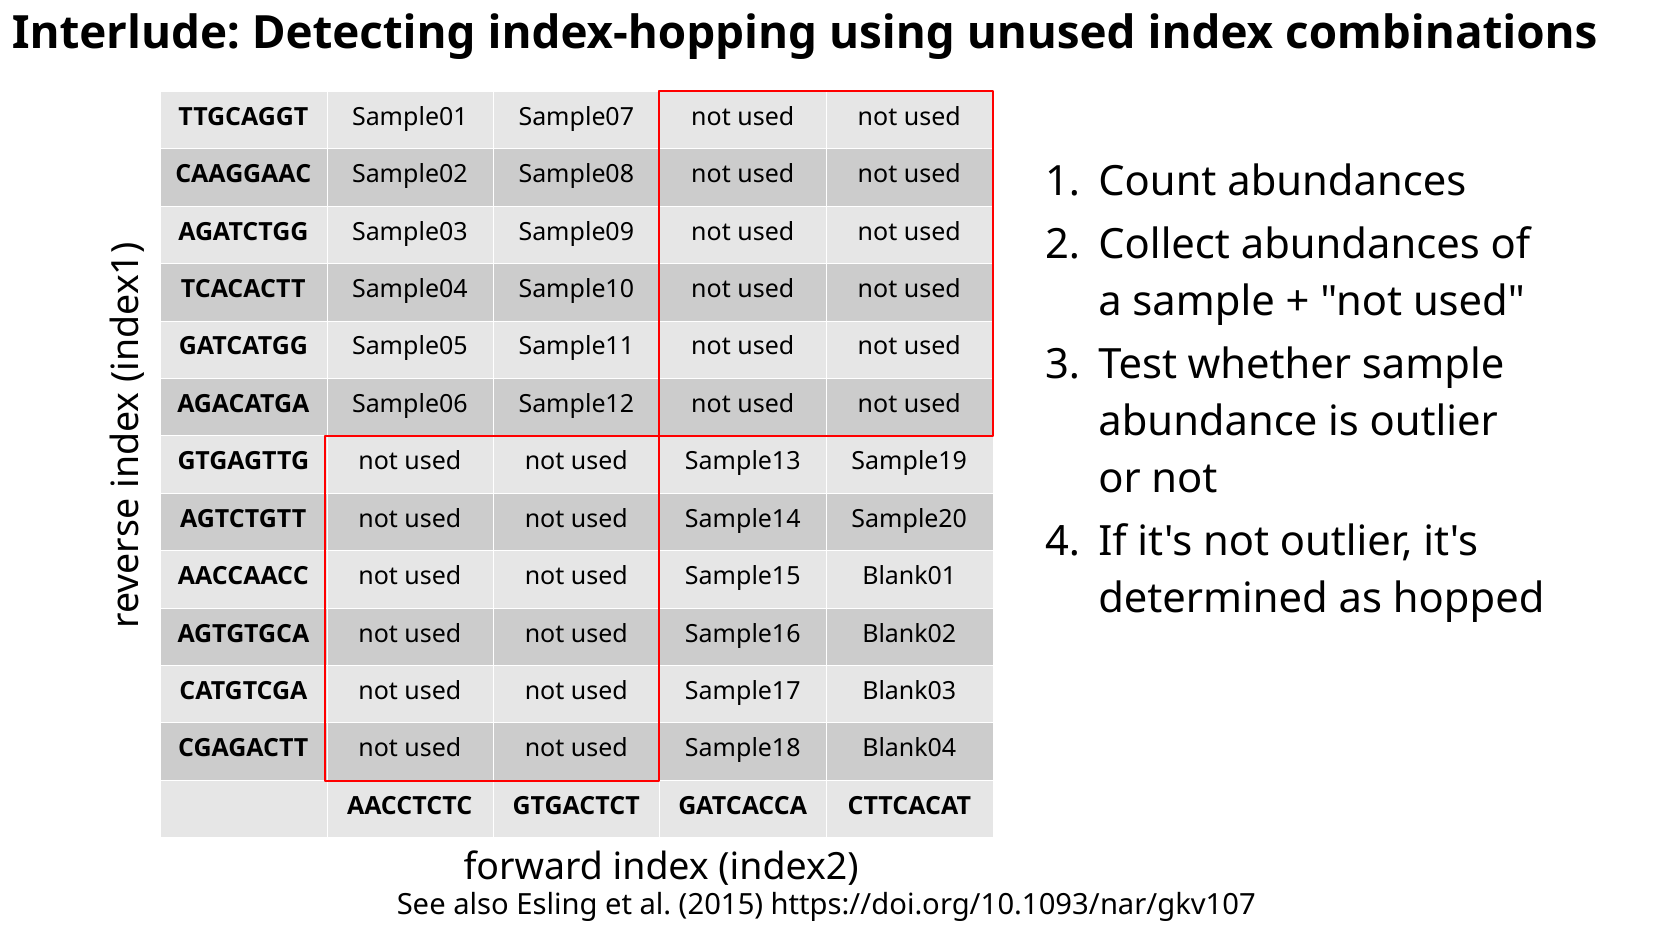

# Interlude: Detecting index-hopping using unused index combinations
| TTGCAGGT | Sample01 | Sample07 | not used | not used |
| --- | --- | --- | --- | --- |
| CAAGGAAC | Sample02 | Sample08 | not used | not used |
| AGATCTGG | Sample03 | Sample09 | not used | not used |
| TCACACTT | Sample04 | Sample10 | not used | not used |
| GATCATGG | Sample05 | Sample11 | not used | not used |
| AGACATGA | Sample06 | Sample12 | not used | not used |
| GTGAGTTG | not used | not used | Sample13 | Sample19 |
| AGTCTGTT | not used | not used | Sample14 | Sample20 |
| AACCAACC | not used | not used | Sample15 | Blank01 |
| AGTGTGCA | not used | not used | Sample16 | Blank02 |
| CATGTCGA | not used | not used | Sample17 | Blank03 |
| CGAGACTT | not used | not used | Sample18 | Blank04 |
| | AACCTCTC | GTGACTCT | GATCACCA | CTTCACAT |
Count abundances
Collect abundances of a sample + "not used"
Test whether sample abundance is outlier or not
If it's not outlier, it's determined as hopped
reverse index (index1)
forward index (index2)
See also Esling et al. (2015) https://doi.org/10.1093/nar/gkv107